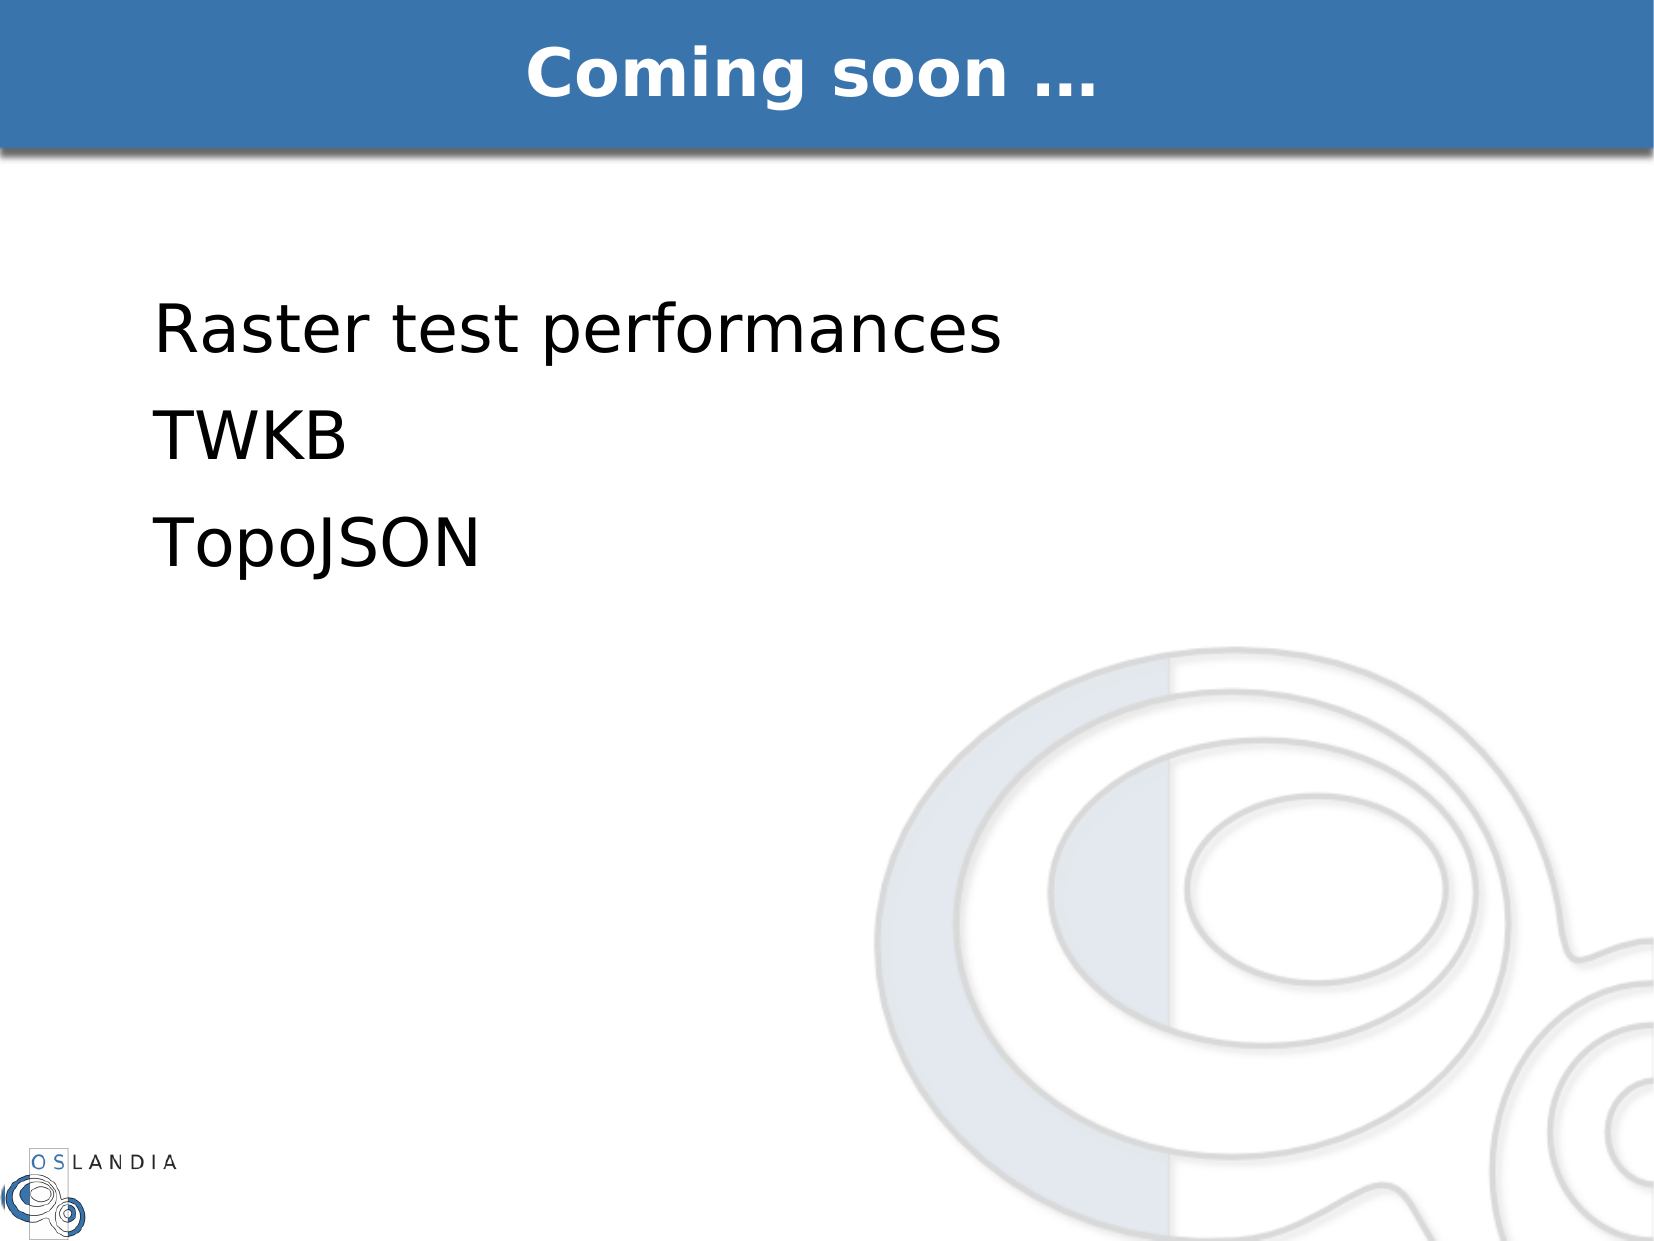

# Coming soon …
Raster test performances
TWKB
TopoJSON